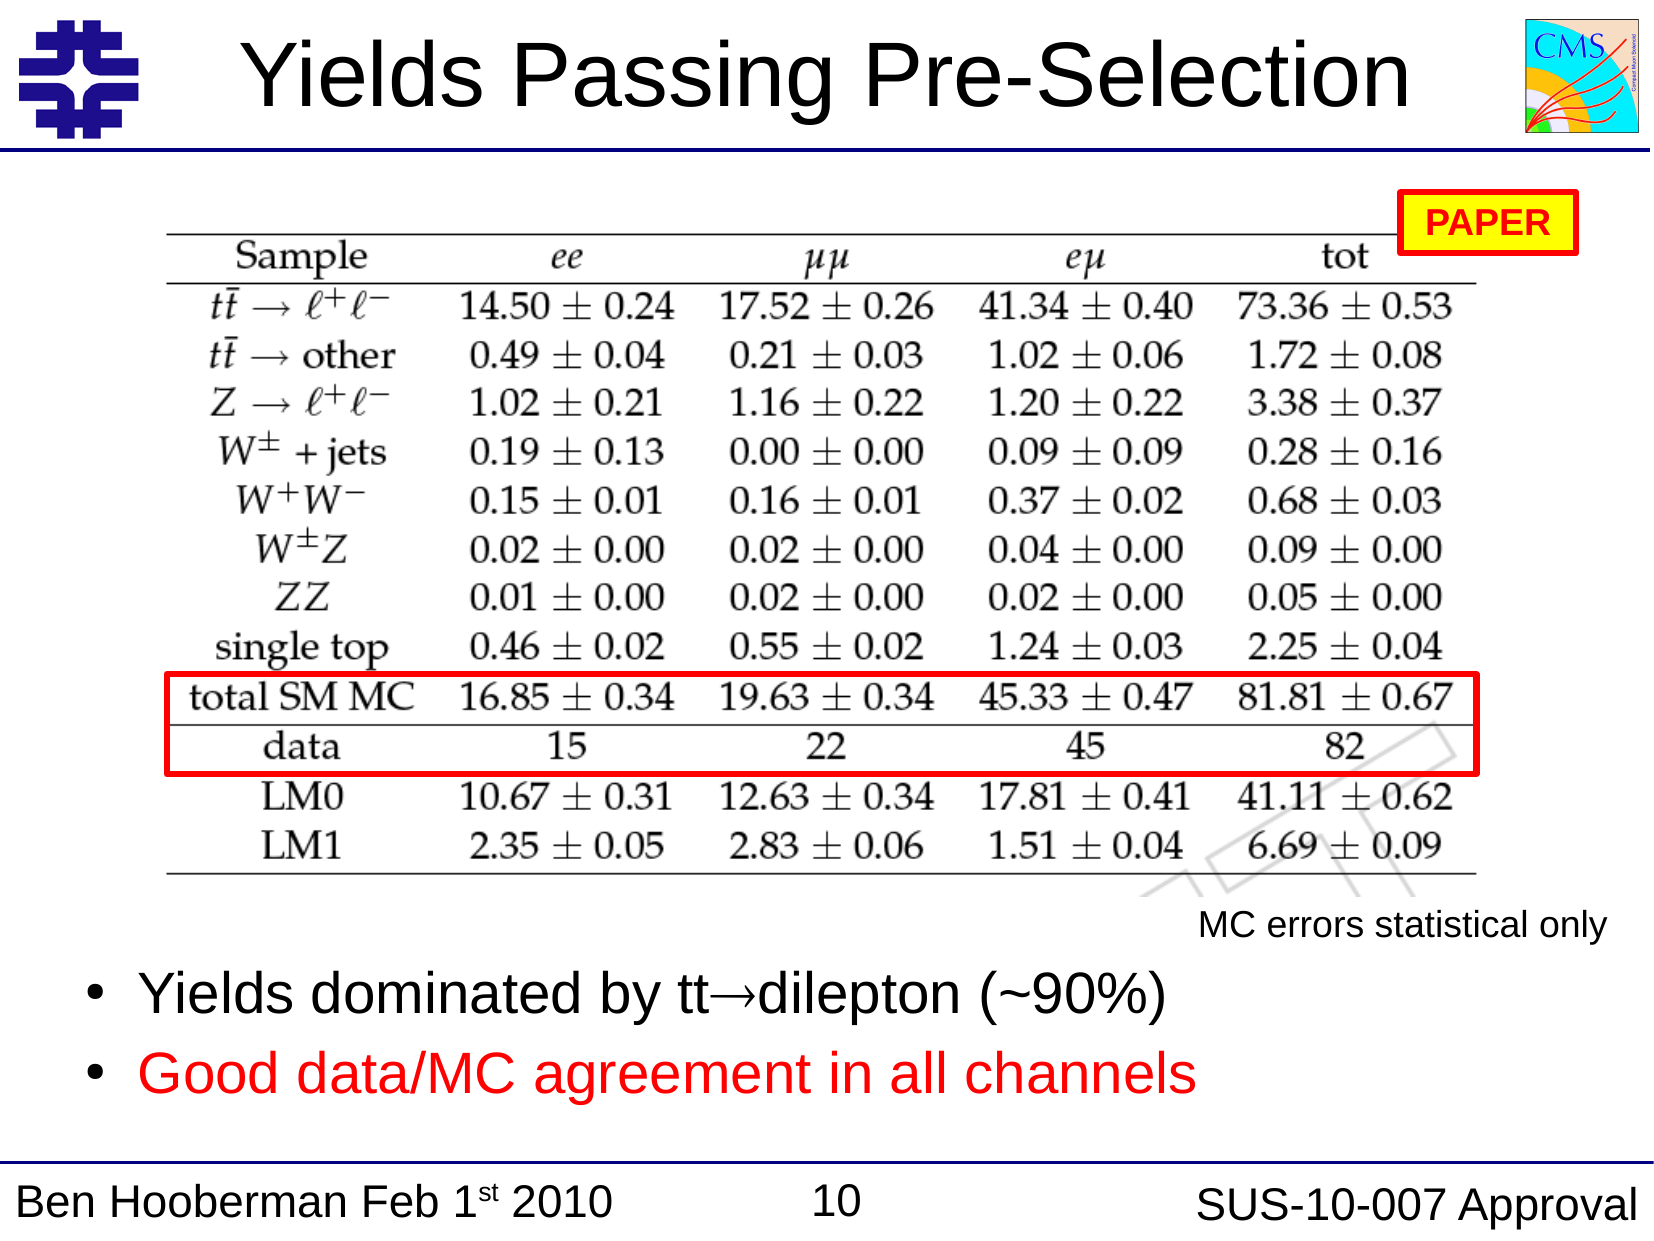

# Yields Passing Pre-Selection
PAPER
MC errors statistical only
Yields dominated by ttdilepton (~90%)
Good data/MC agreement in all channels
10